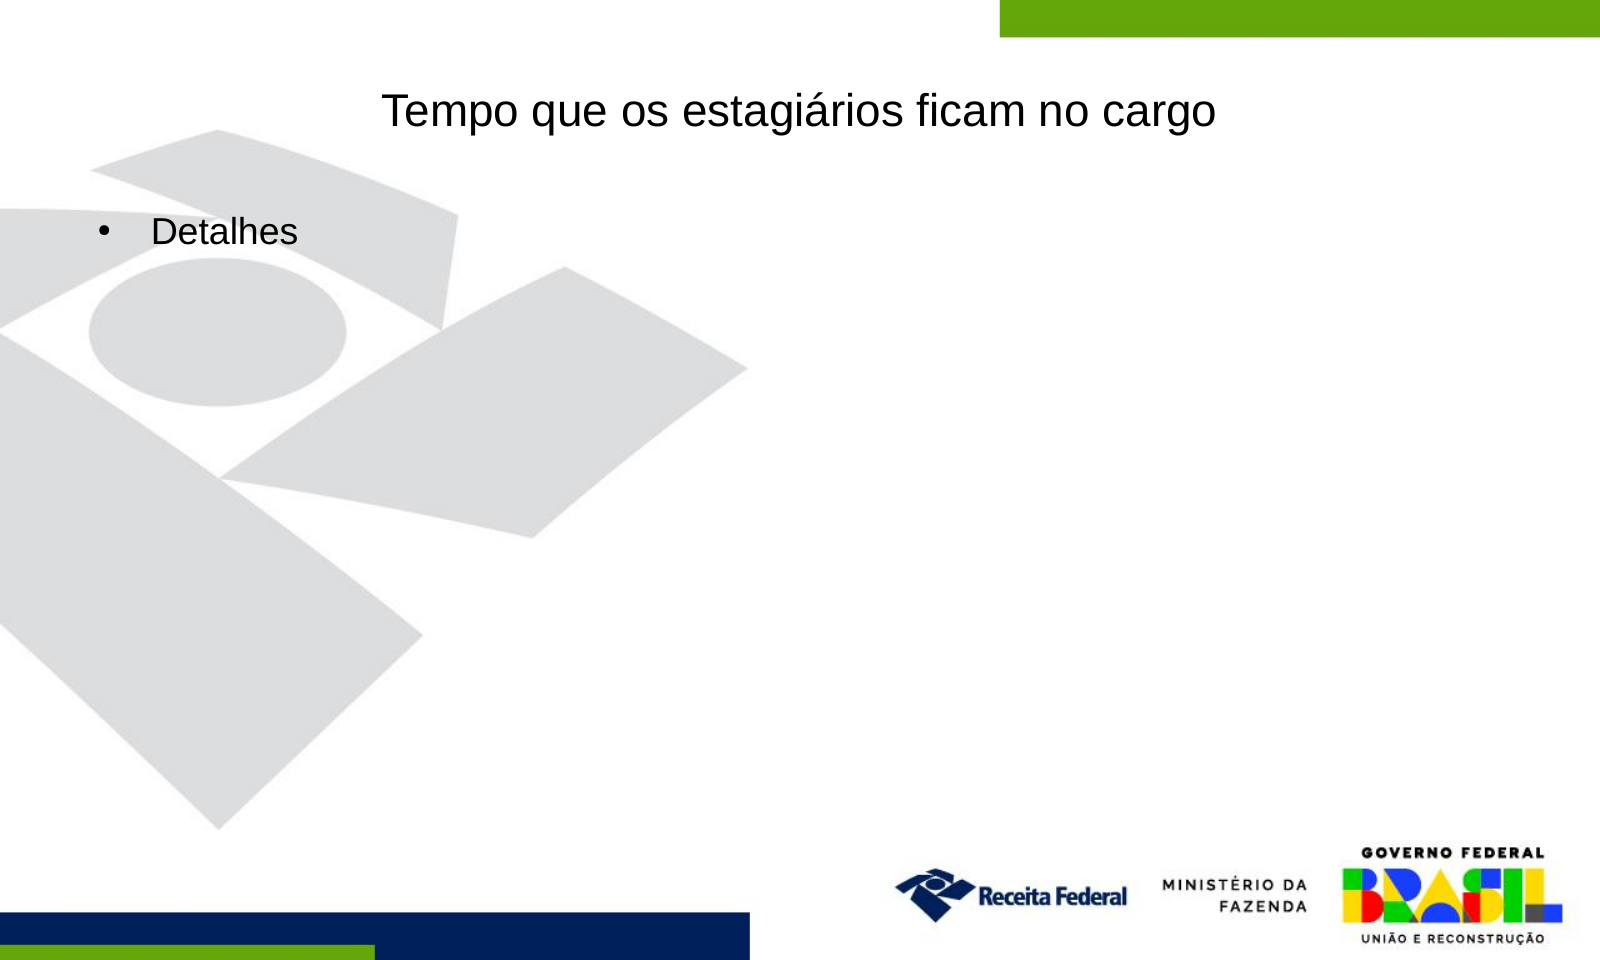

# Tempo que os estagiários ficam no cargo
Detalhes